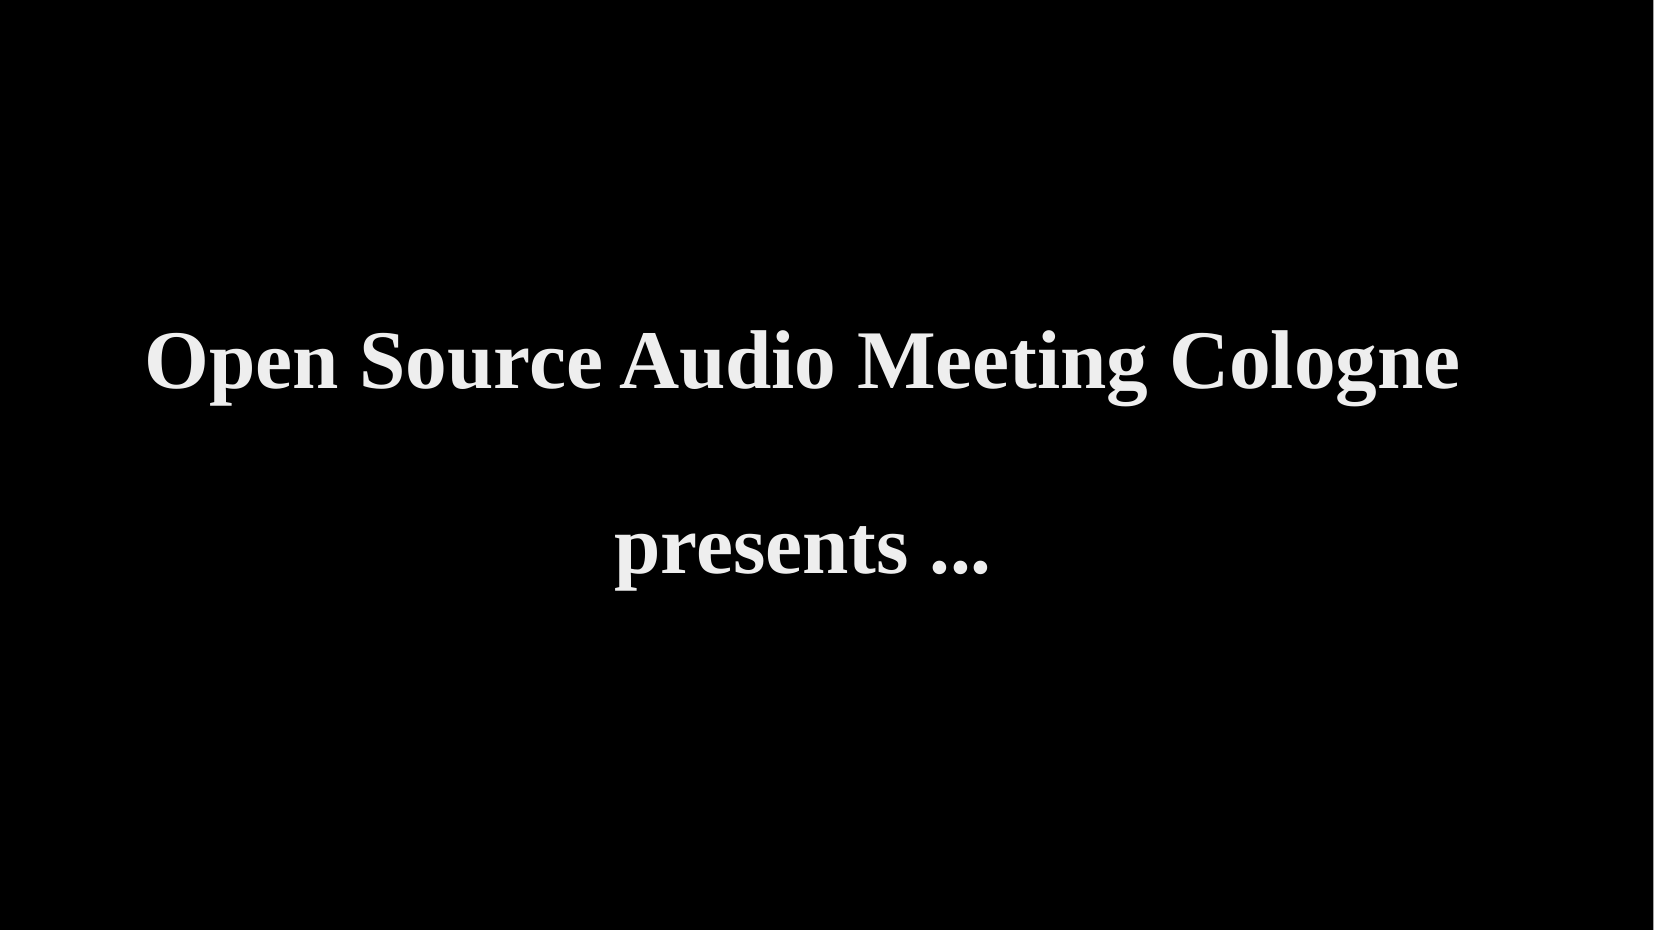

Open Source Audio Meeting Cologne
presents ...